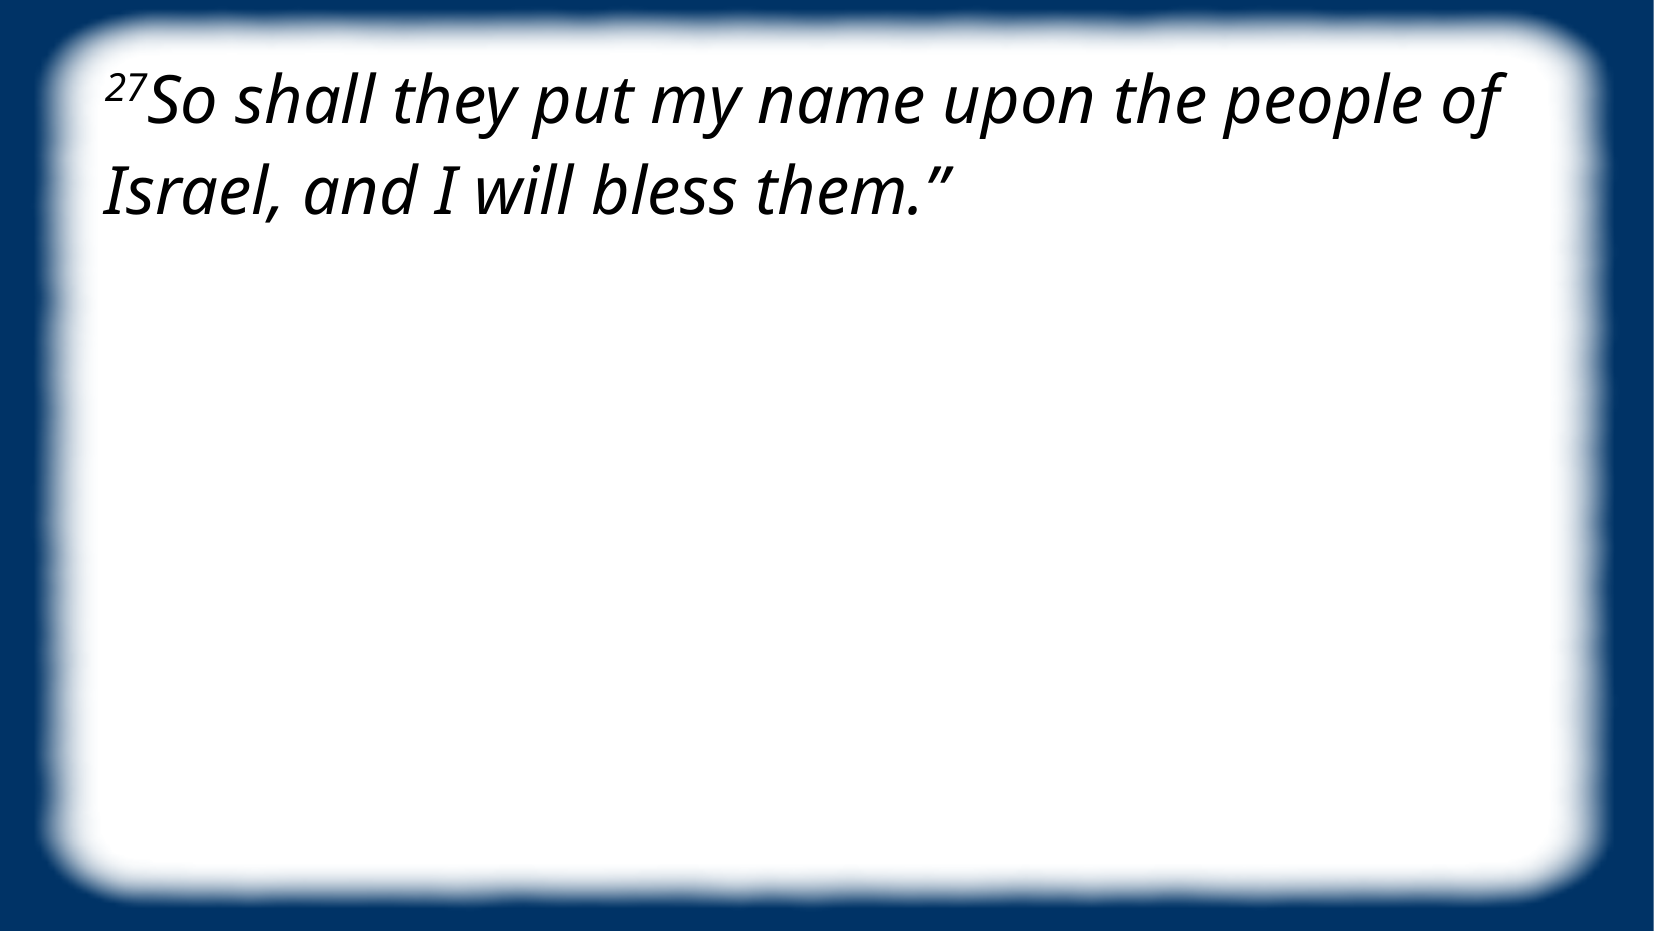

27So shall they put my name upon the people of Israel, and I will bless them.”